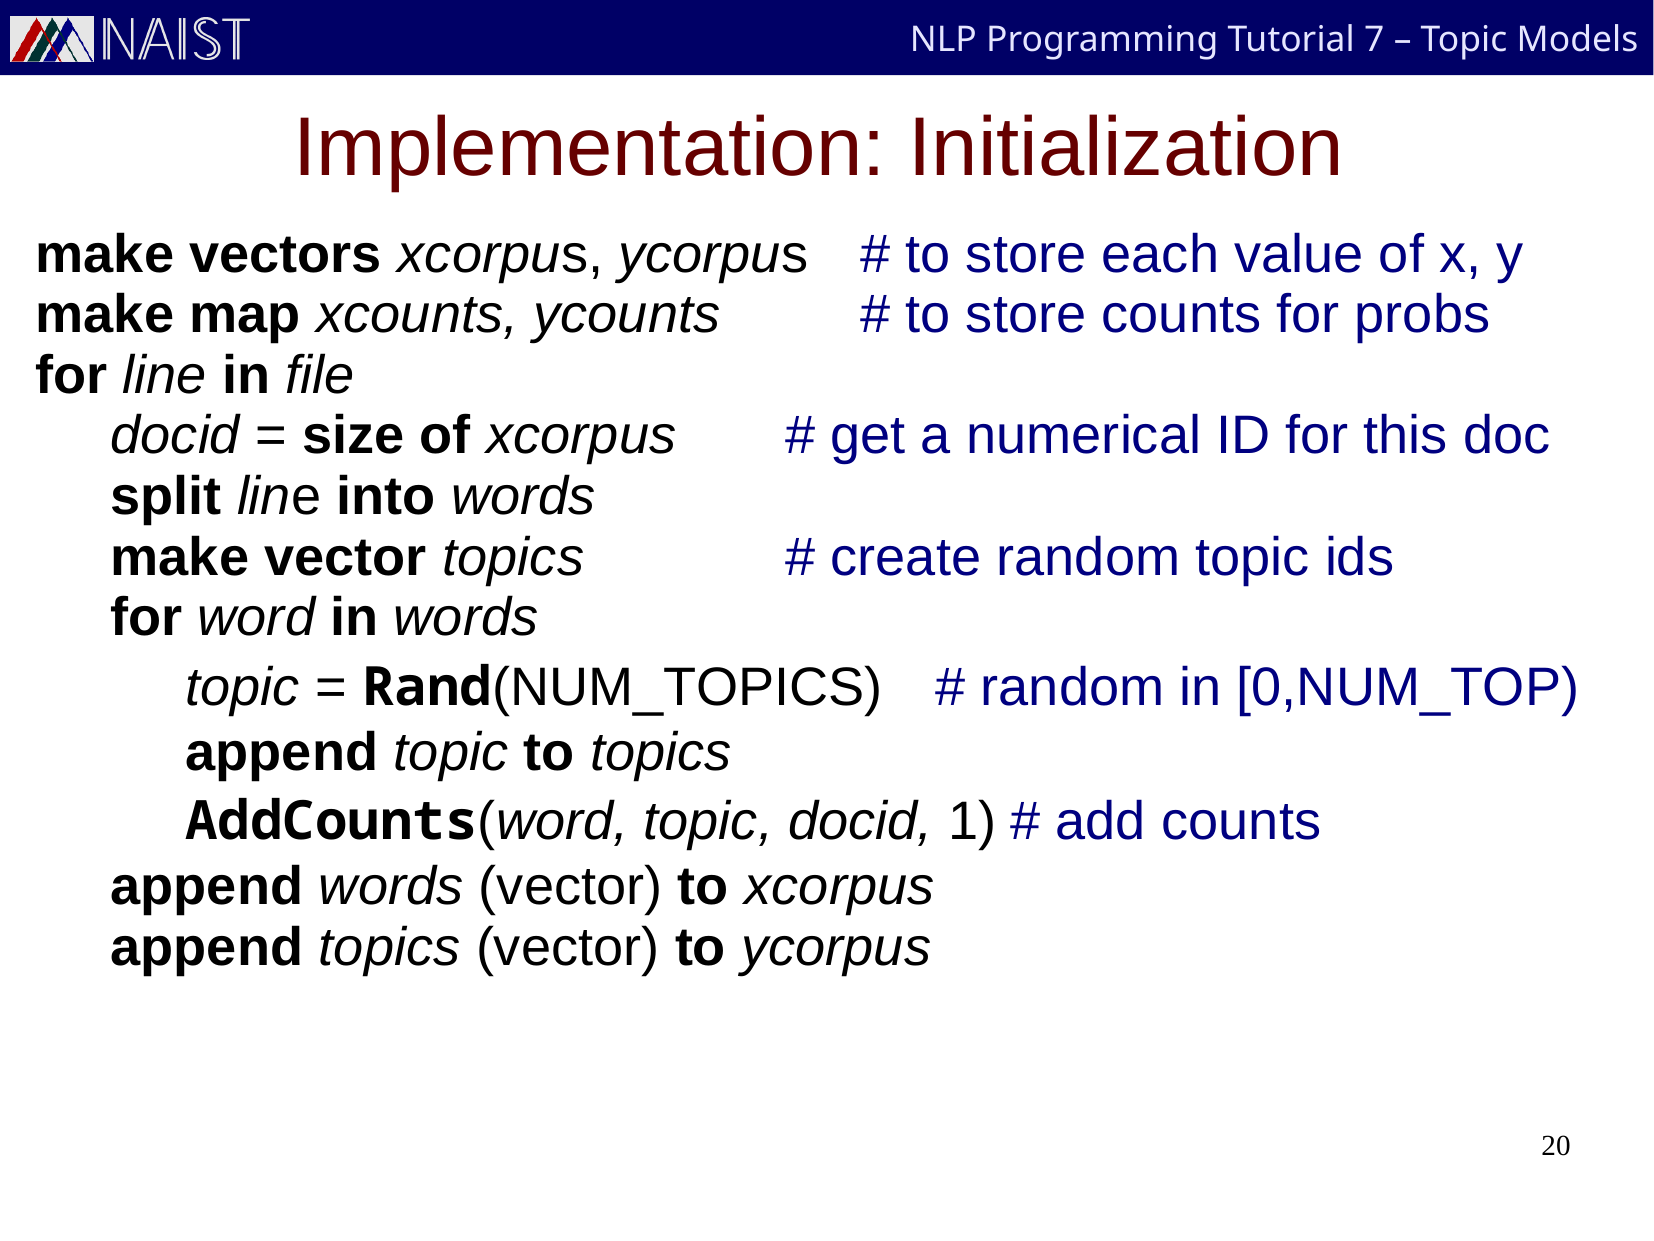

# Implementation: Initialization
make vectors xcorpus, ycorpus 	# to store each value of x, y
make map xcounts, ycounts	 	# to store counts for probs
for line in file
	docid = size of xcorpus		# get a numerical ID for this doc
	split line into words
	make vector topics			# create random topic ids
	for word in words
		topic = Rand(NUM_TOPICS)	# random in [0,NUM_TOP)
		append topic to topics
		AddCounts(word, topic, docid, 1)	# add counts
	append words (vector) to xcorpus
	append topics (vector) to ycorpus
20